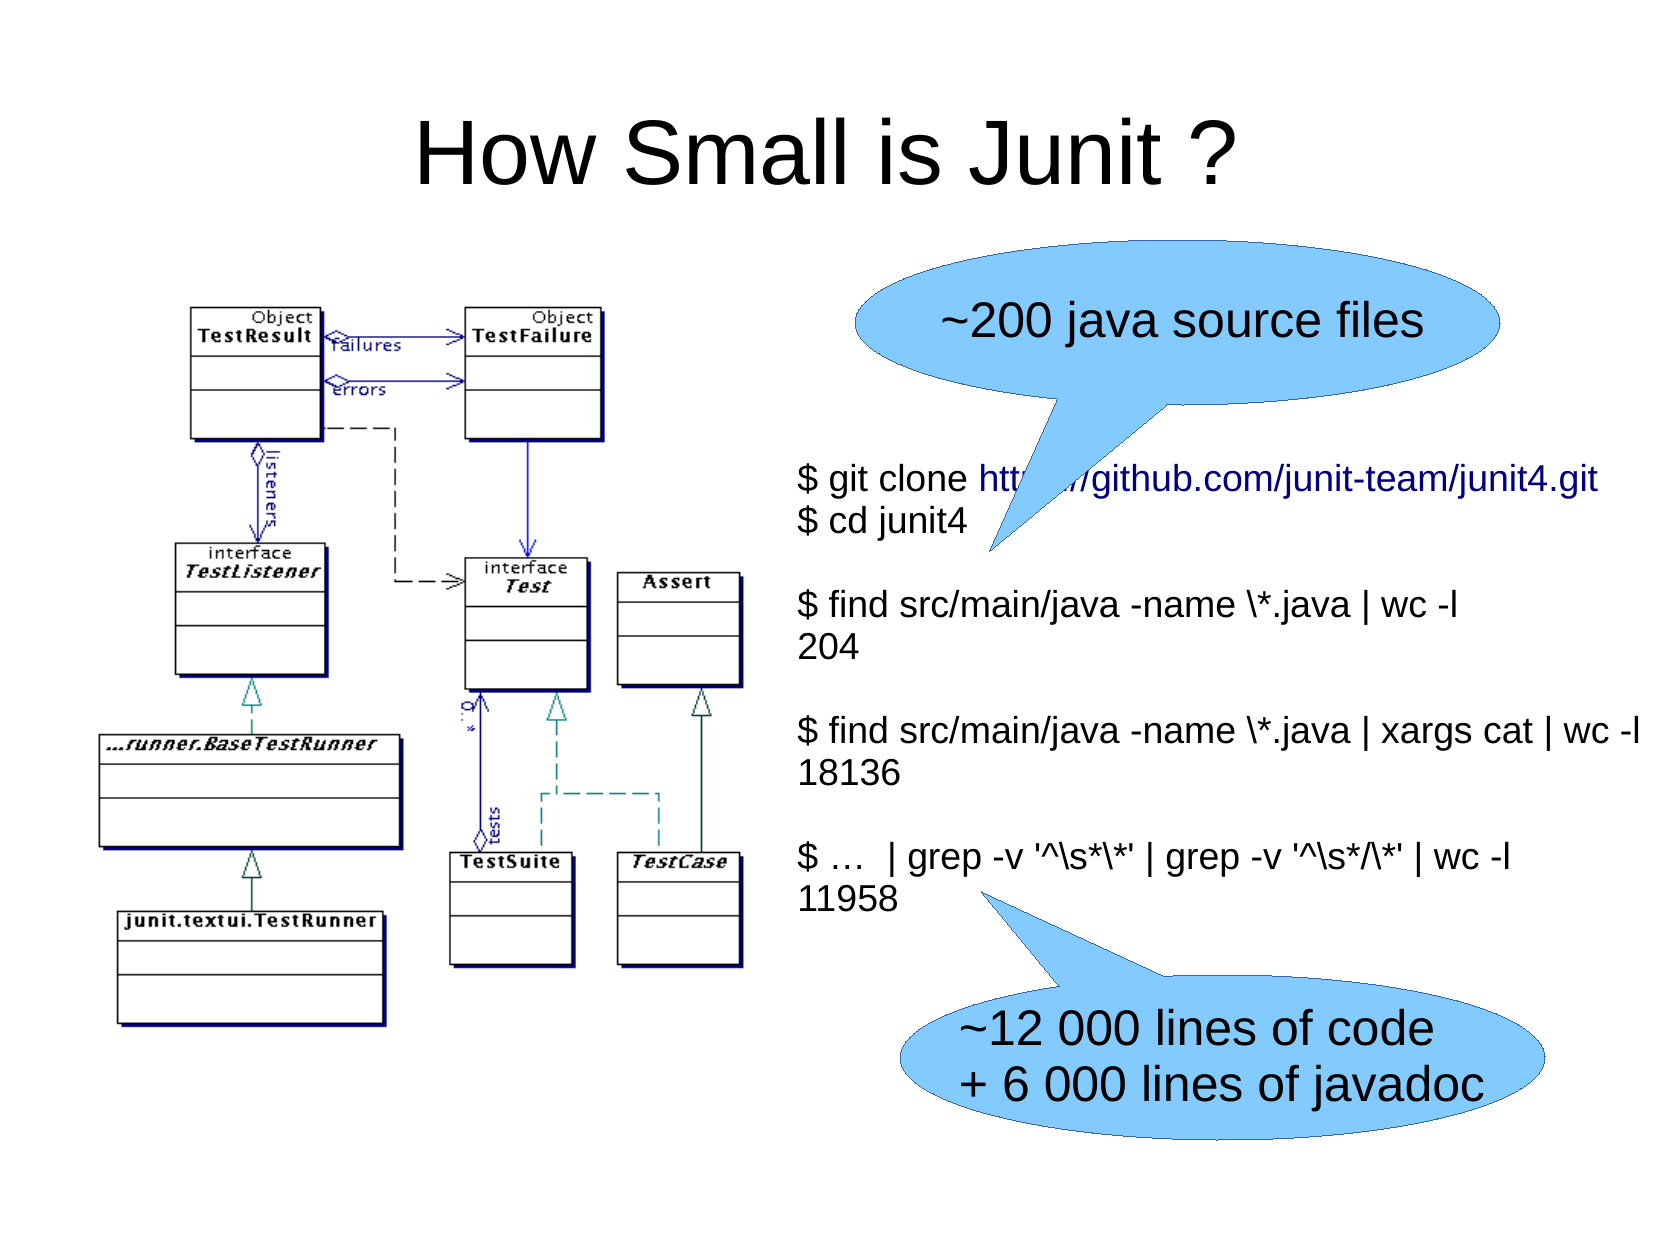

# How Small is Junit ?
~200 java source files
$ git clone https://github.com/junit-team/junit4.git
$ cd junit4
$ find src/main/java -name \*.java | wc -l
204
$ find src/main/java -name \*.java | xargs cat | wc -l
18136
$ … | grep -v '^\s*\*' | grep -v '^\s*/\*' | wc -l
11958
~12 000 lines of code
+ 6 000 lines of javadoc